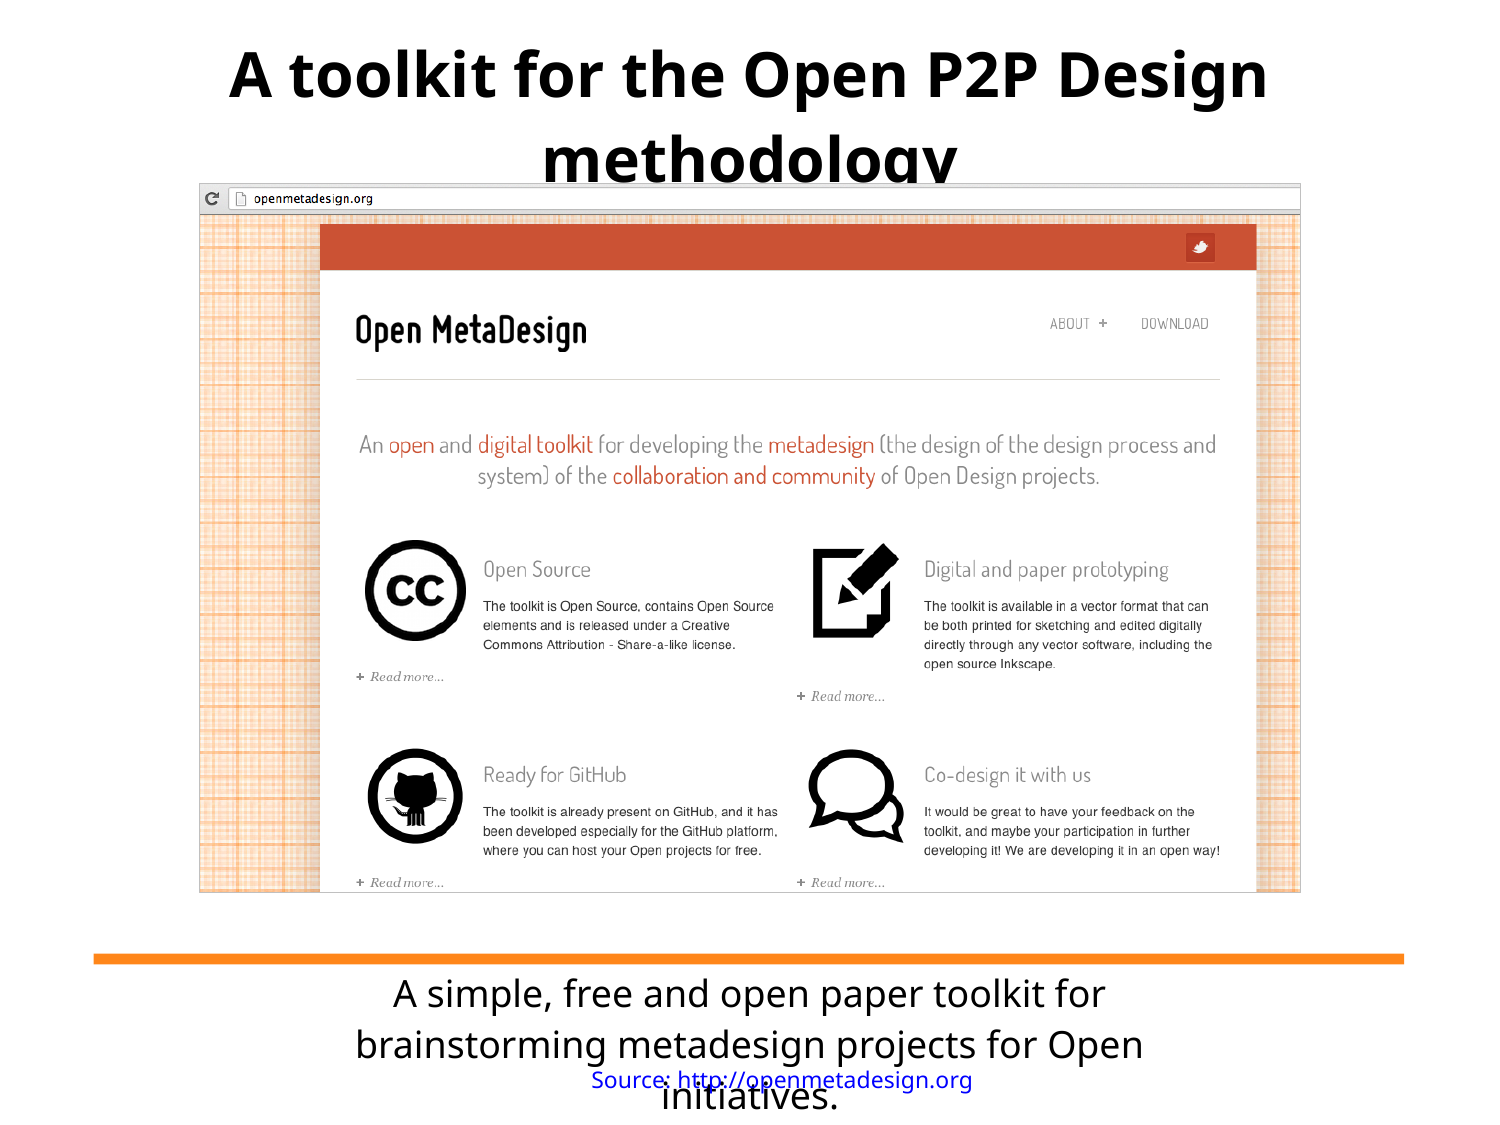

# A toolkit for the Open P2P Design methodology
A simple, free and open paper toolkit for brainstorming metadesign projects for Open initiatives.
Source: http://openmetadesign.org